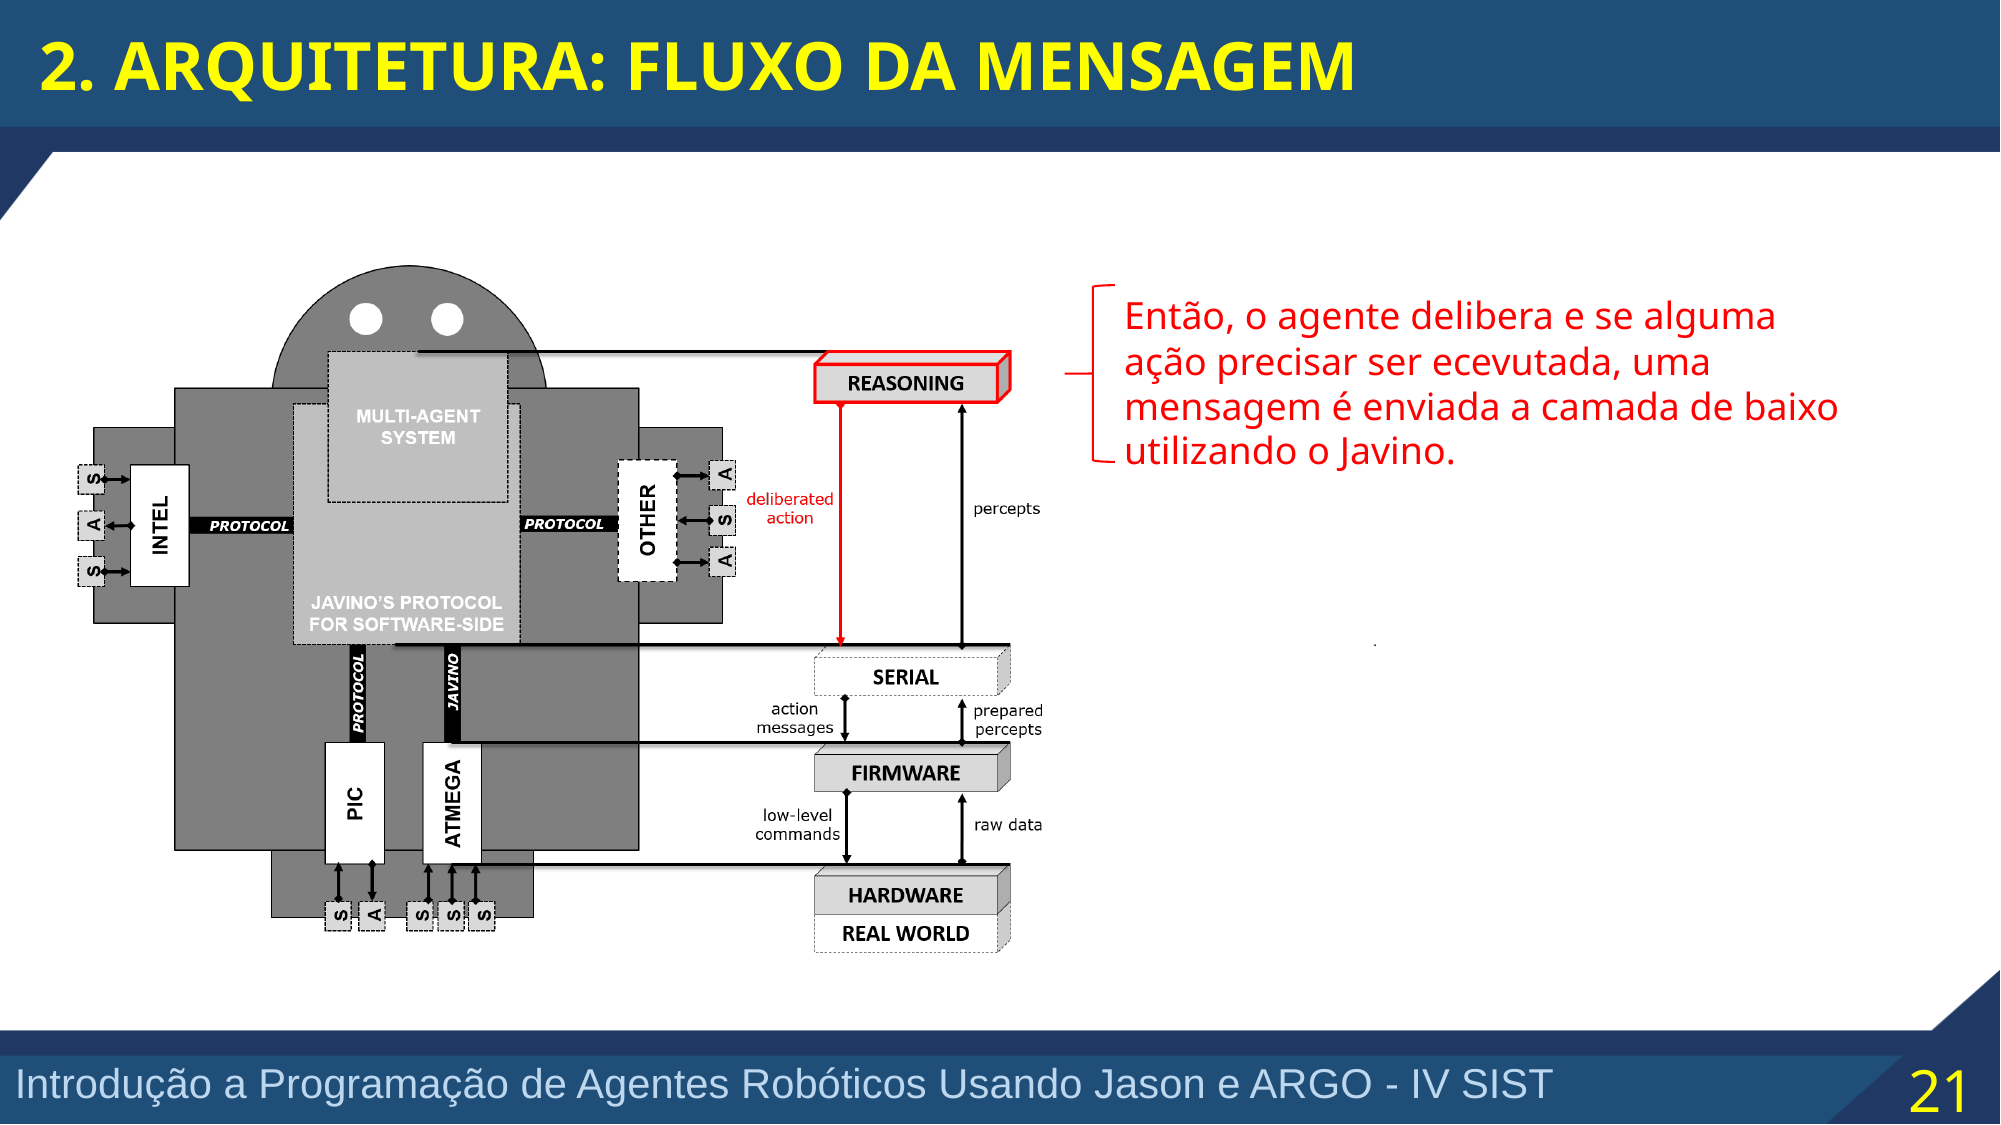

2. ARQUITETURA: FLUXO DA MENSAGEM
Então, o agente delibera e se alguma ação precisar ser ecevutada, uma mensagem é enviada a camada de baixo utilizando o Javino.